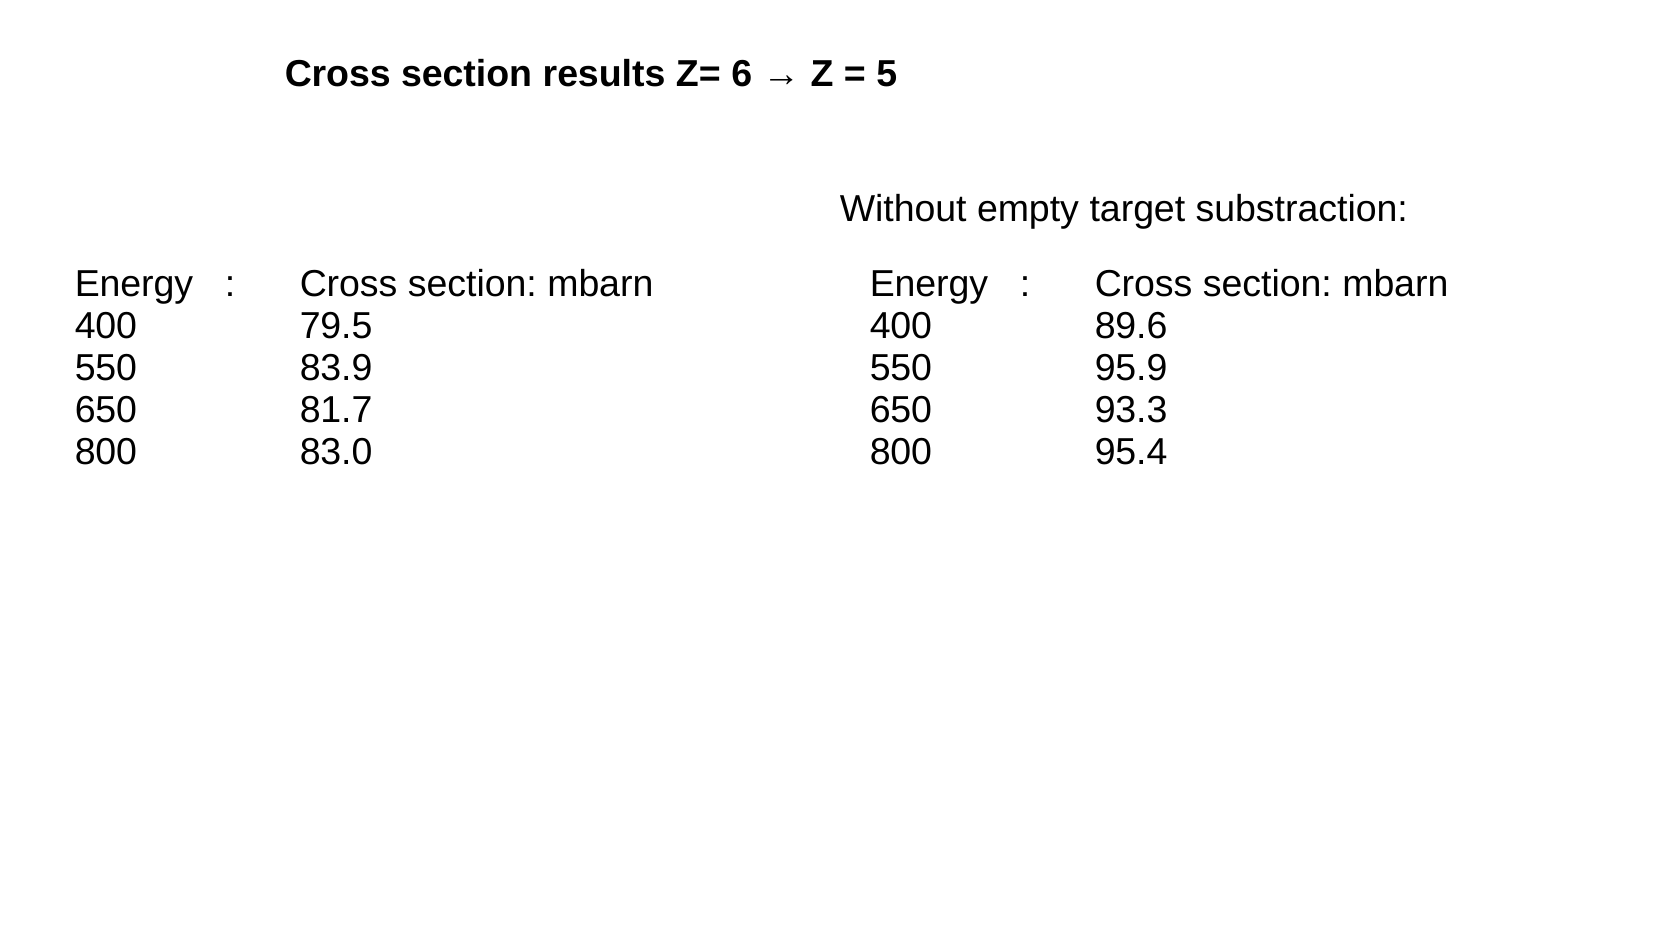

Cross section results Z= 6 → Z = 5
Without empty target substraction:
Energy	:	Cross section: mbarn
400			79.5
550			83.9
650			81.7
800			83.0
Energy	:	Cross section: mbarn
400			89.6
550			95.9
650			93.3
800			95.4